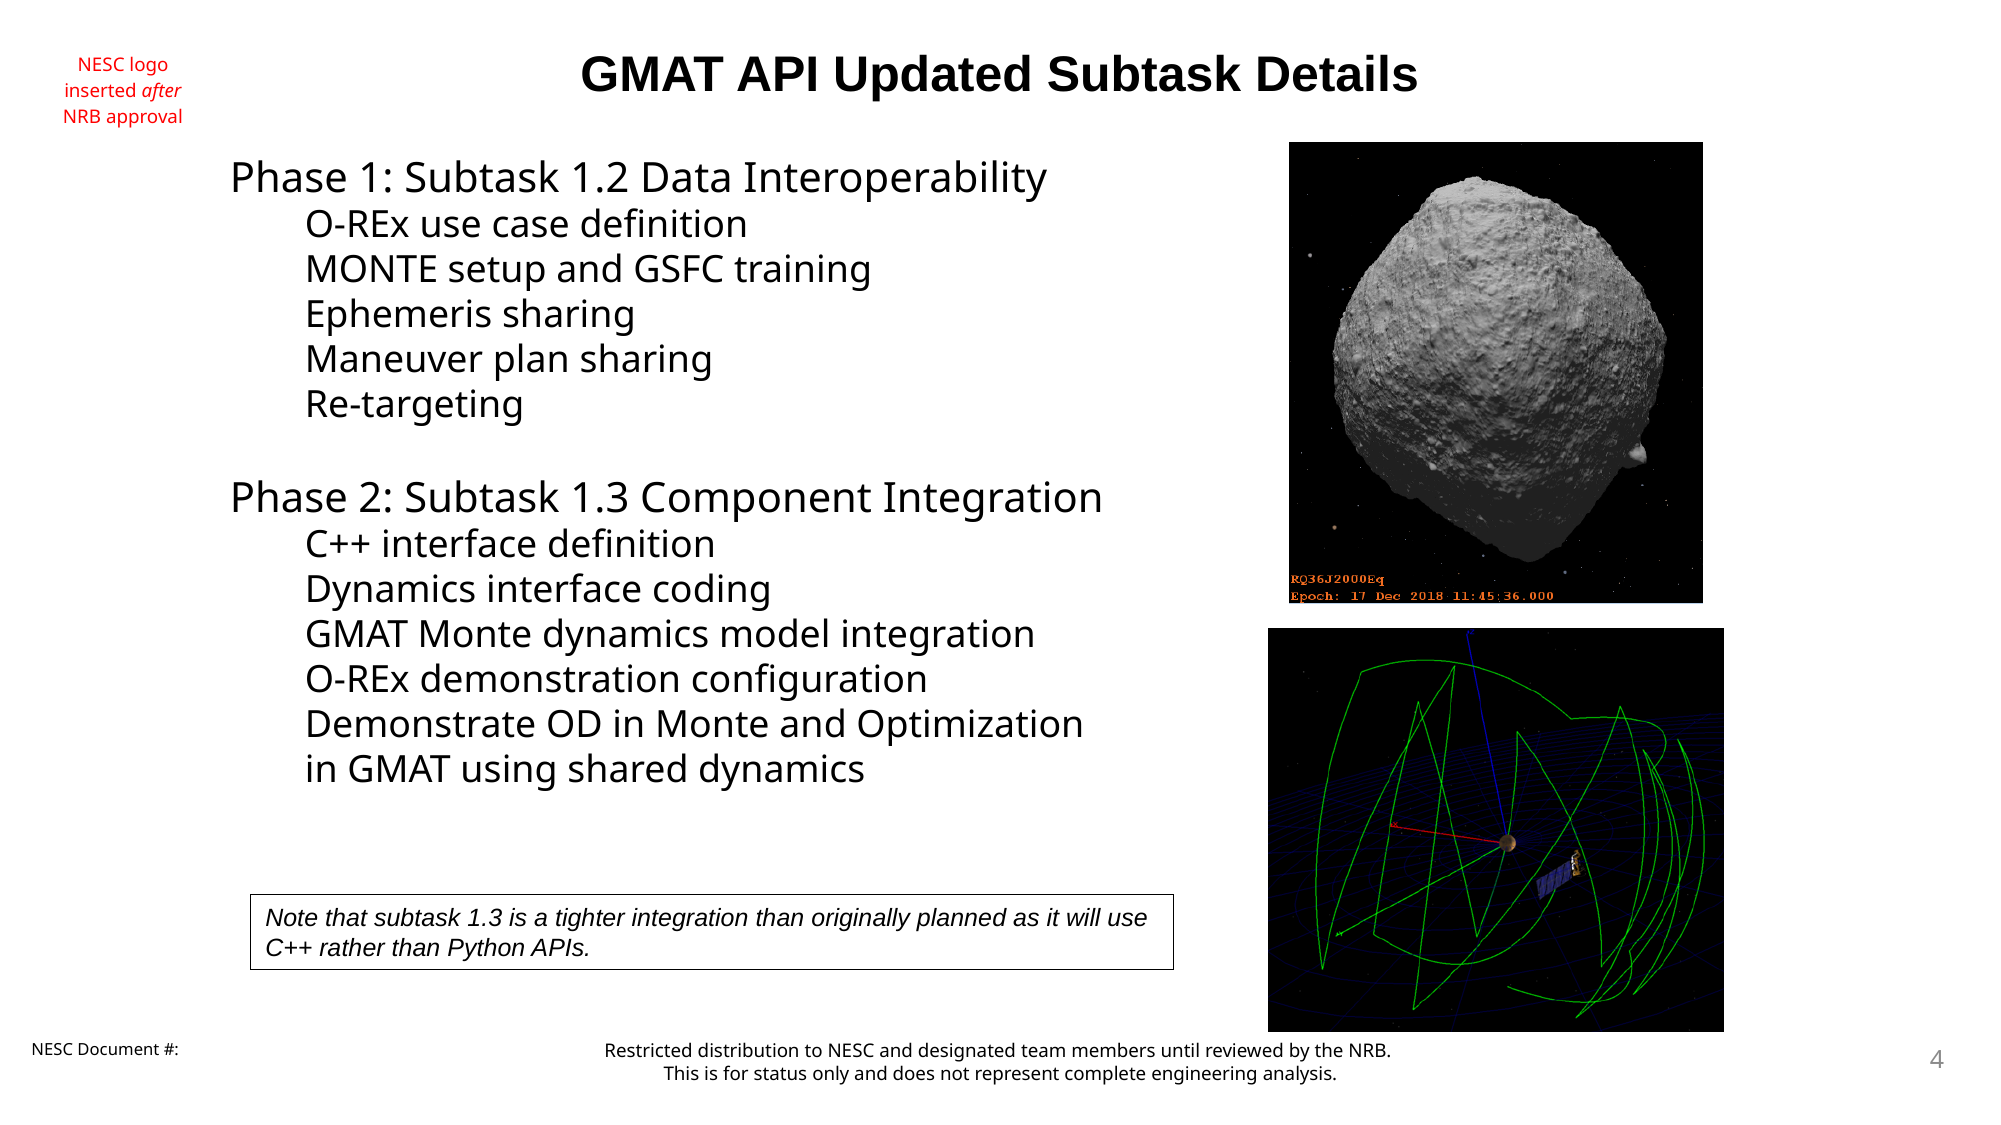

# GMAT API Updated Subtask Details
Phase 1: Subtask 1.2 Data Interoperability
O-REx use case definition
MONTE setup and GSFC training
Ephemeris sharing
Maneuver plan sharing
Re-targeting
Phase 2: Subtask 1.3 Component Integration
C++ interface definition
Dynamics interface coding
GMAT Monte dynamics model integration
O-REx demonstration configuration
Demonstrate OD in Monte and Optimization
in GMAT using shared dynamics
Note that subtask 1.3 is a tighter integration than originally planned as it will use C++ rather than Python APIs.